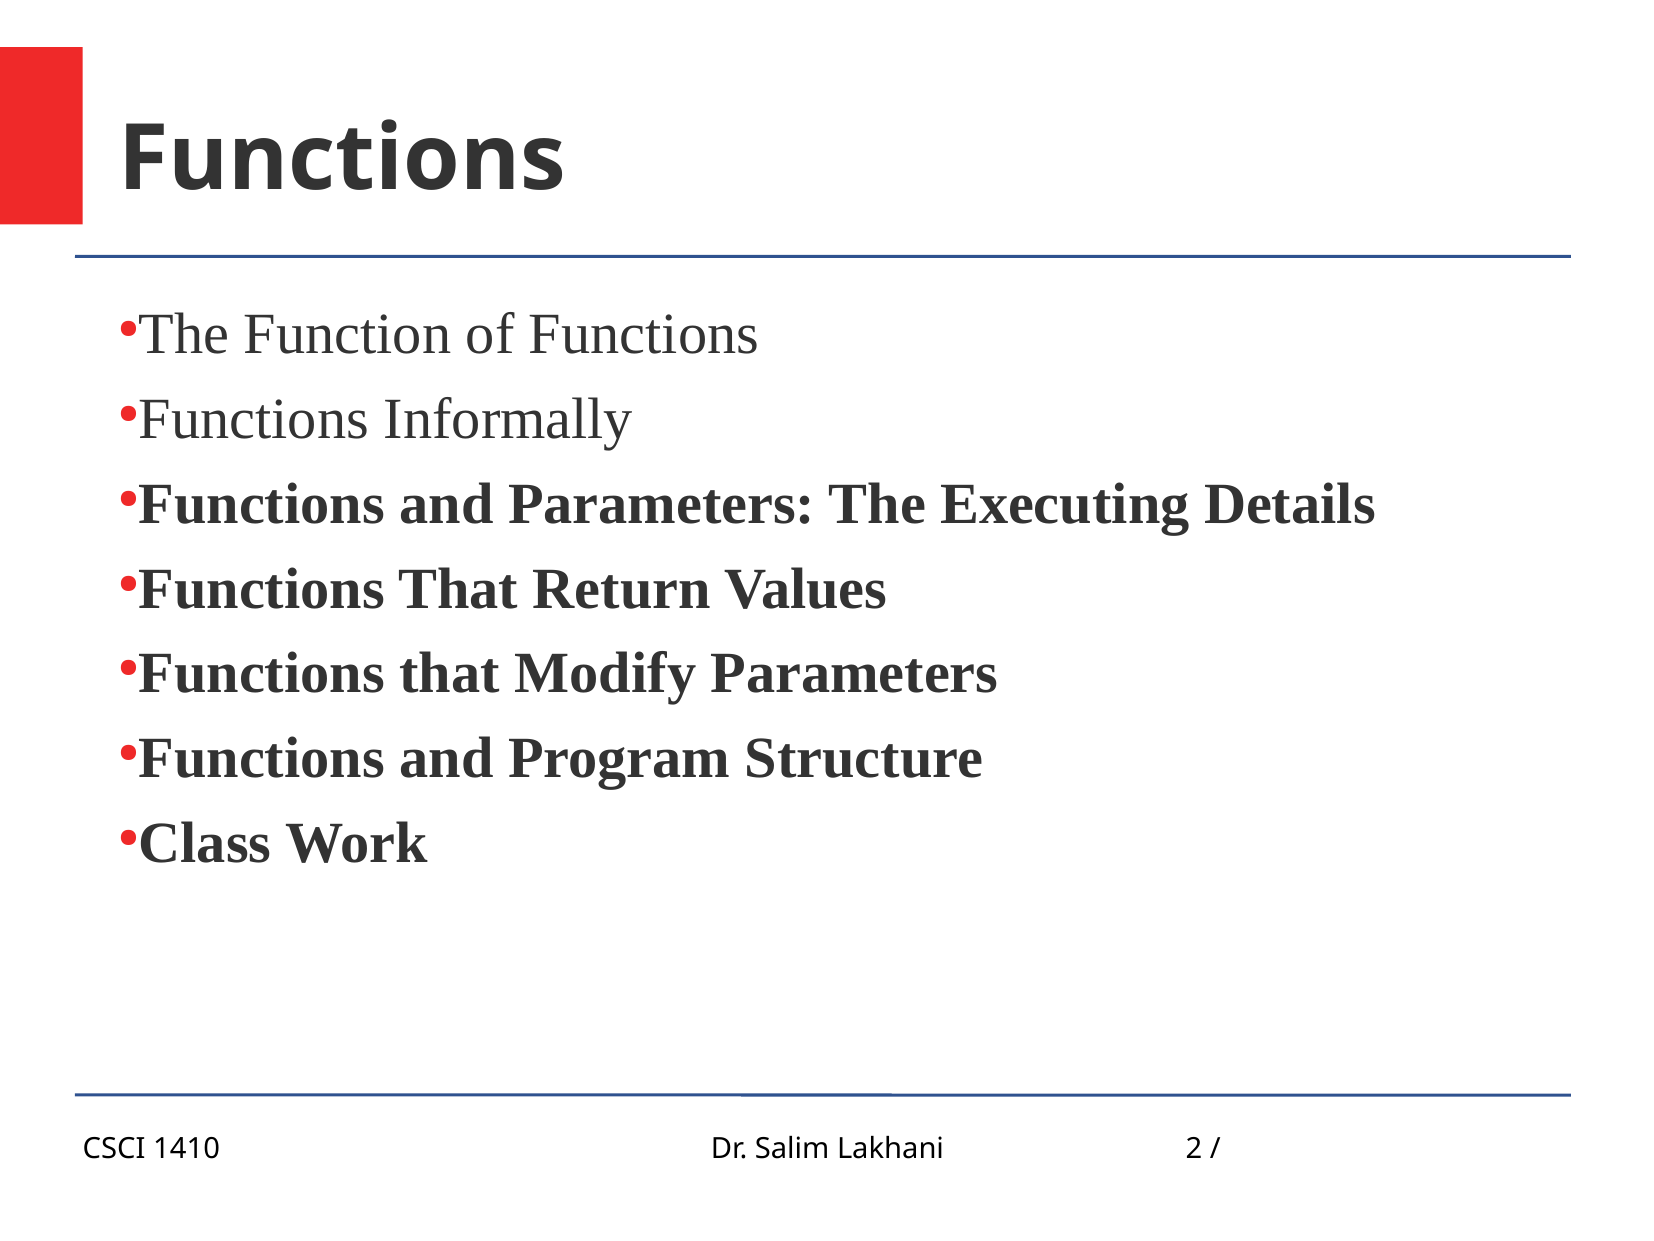

# Functions
The Function of Functions
Functions Informally
Functions and Parameters: The Executing Details
Functions That Return Values
Functions that Modify Parameters
Functions and Program Structure
Class Work
CSCI 1410
Dr. Salim Lakhani
1 /